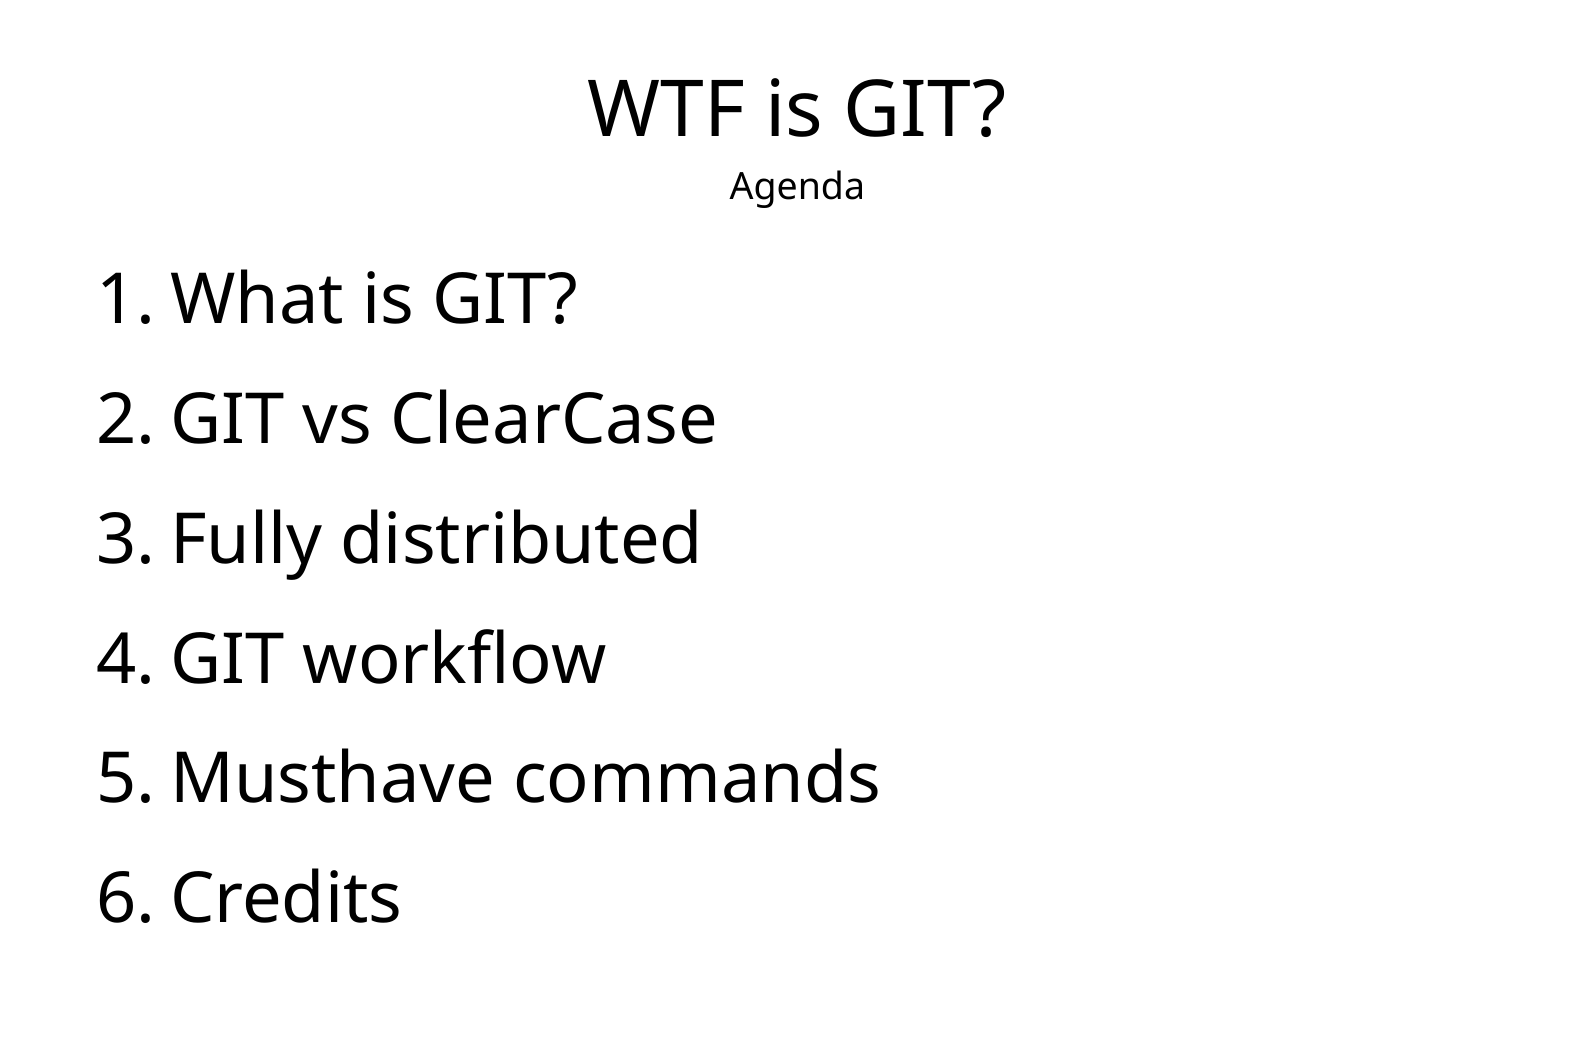

# WTF is GIT? Agenda
 What is GIT?
 GIT vs ClearCase
 Fully distributed
 GIT workflow
 Musthave commands
 Credits